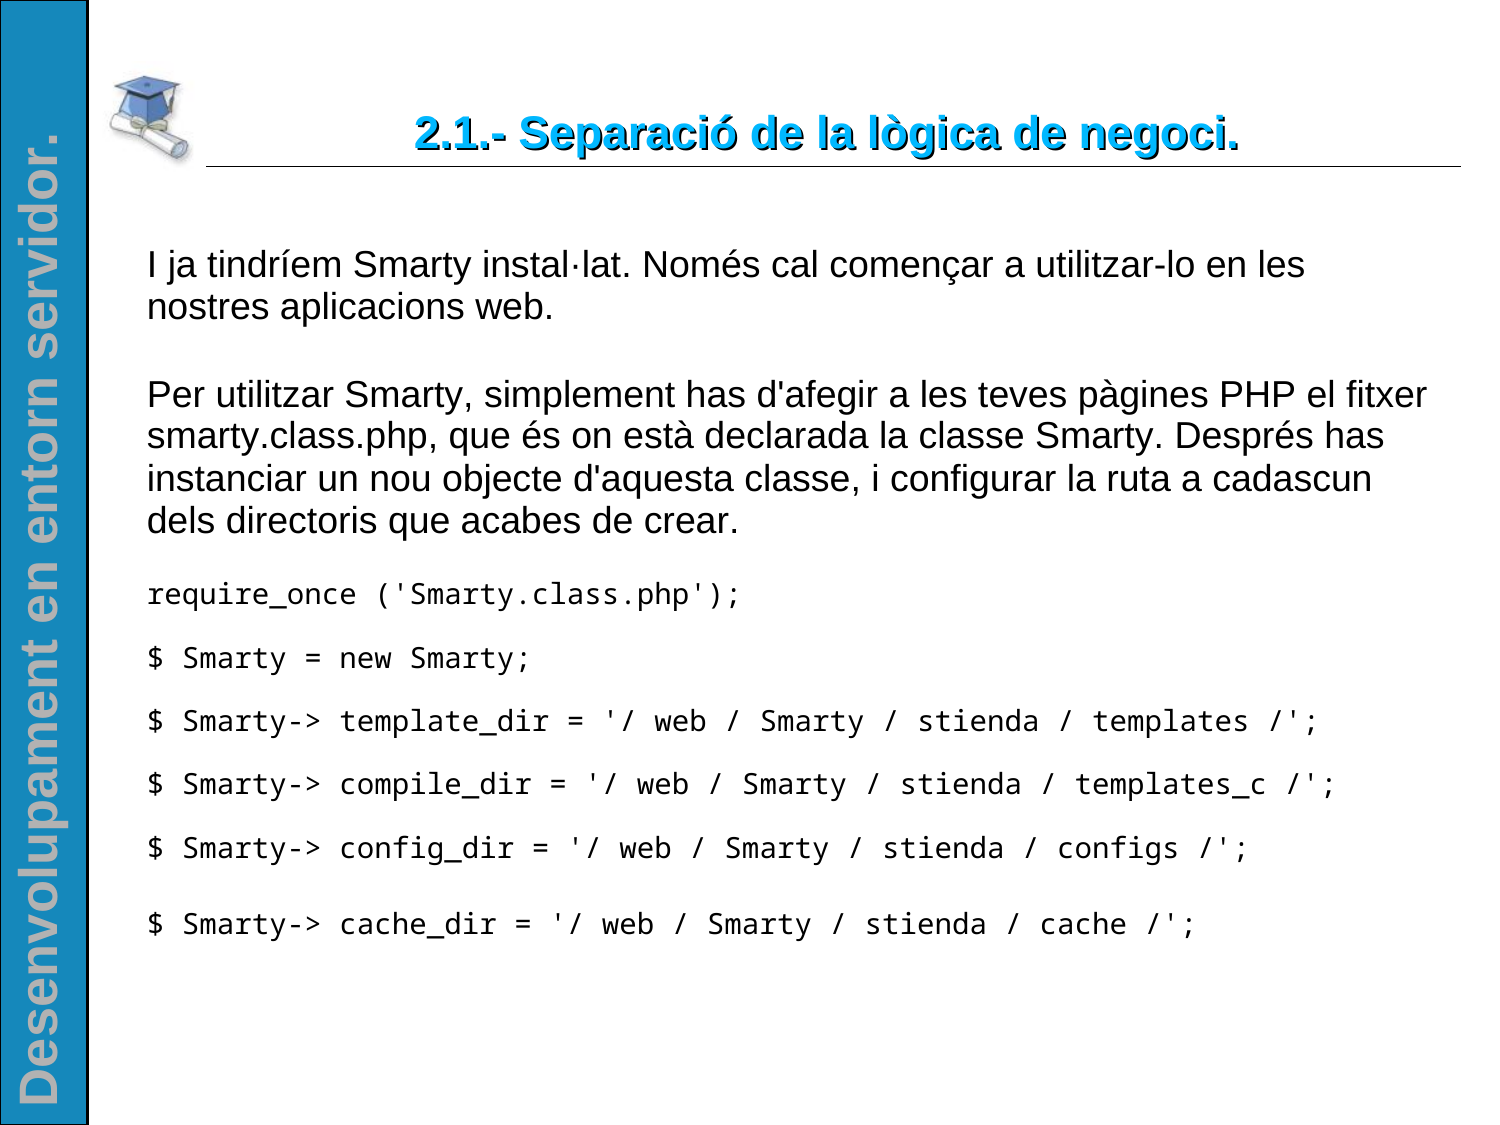

# 2.1.- Separació de la lògica de negoci.
I ja tindríem Smarty instal·lat. Només cal començar a utilitzar-lo en les nostres aplicacions web.
Per utilitzar Smarty, simplement has d'afegir a les teves pàgines PHP el fitxer smarty.class.php, que és on està declarada la classe Smarty. Després has instanciar un nou objecte d'aquesta classe, i configurar la ruta a cadascun dels directoris que acabes de crear.
require_once ('Smarty.class.php');
$ Smarty = new Smarty;
$ Smarty-> template_dir = '/ web / Smarty / stienda / templates /';
$ Smarty-> compile_dir = '/ web / Smarty / stienda / templates_c /';
$ Smarty-> config_dir = '/ web / Smarty / stienda / configs /';
$ Smarty-> cache_dir = '/ web / Smarty / stienda / cache /';